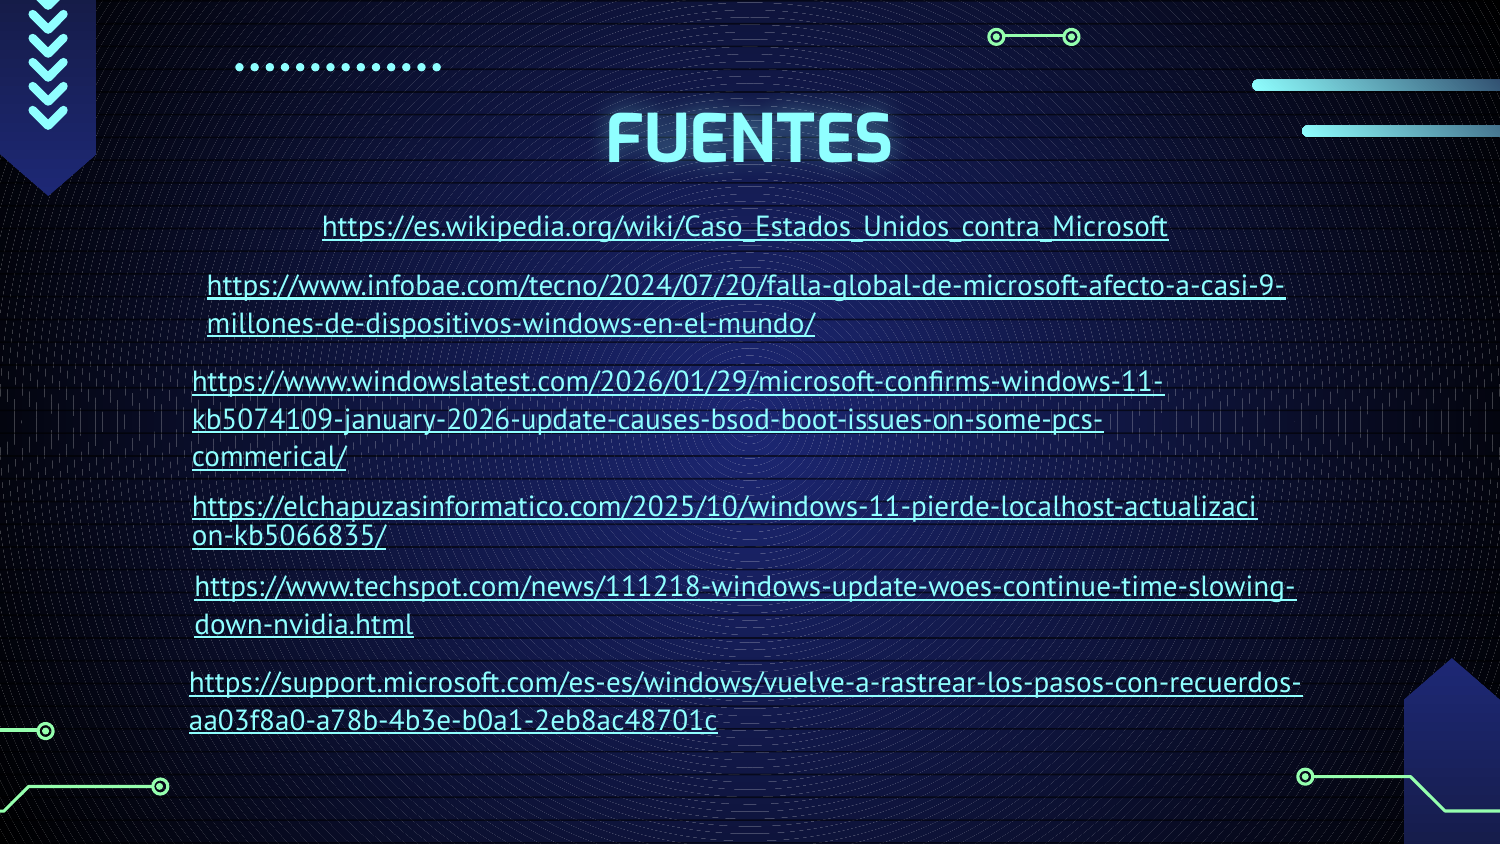

# FUENTES
https://es.wikipedia.org/wiki/Caso_Estados_Unidos_contra_Microsoft
https://www.infobae.com/tecno/2024/07/20/falla-global-de-microsoft-afecto-a-casi-9-millones-de-dispositivos-windows-en-el-mundo/
https://www.windowslatest.com/2026/01/29/microsoft-confirms-windows-11-kb5074109-january-2026-update-causes-bsod-boot-issues-on-some-pcs-commerical/
https://elchapuzasinformatico.com/2025/10/windows-11-pierde-localhost-actualizacion-kb5066835/
https://www.techspot.com/news/111218-windows-update-woes-continue-time-slowing-down-nvidia.html
https://support.microsoft.com/es-es/windows/vuelve-a-rastrear-los-pasos-con-recuerdos-aa03f8a0-a78b-4b3e-b0a1-2eb8ac48701c